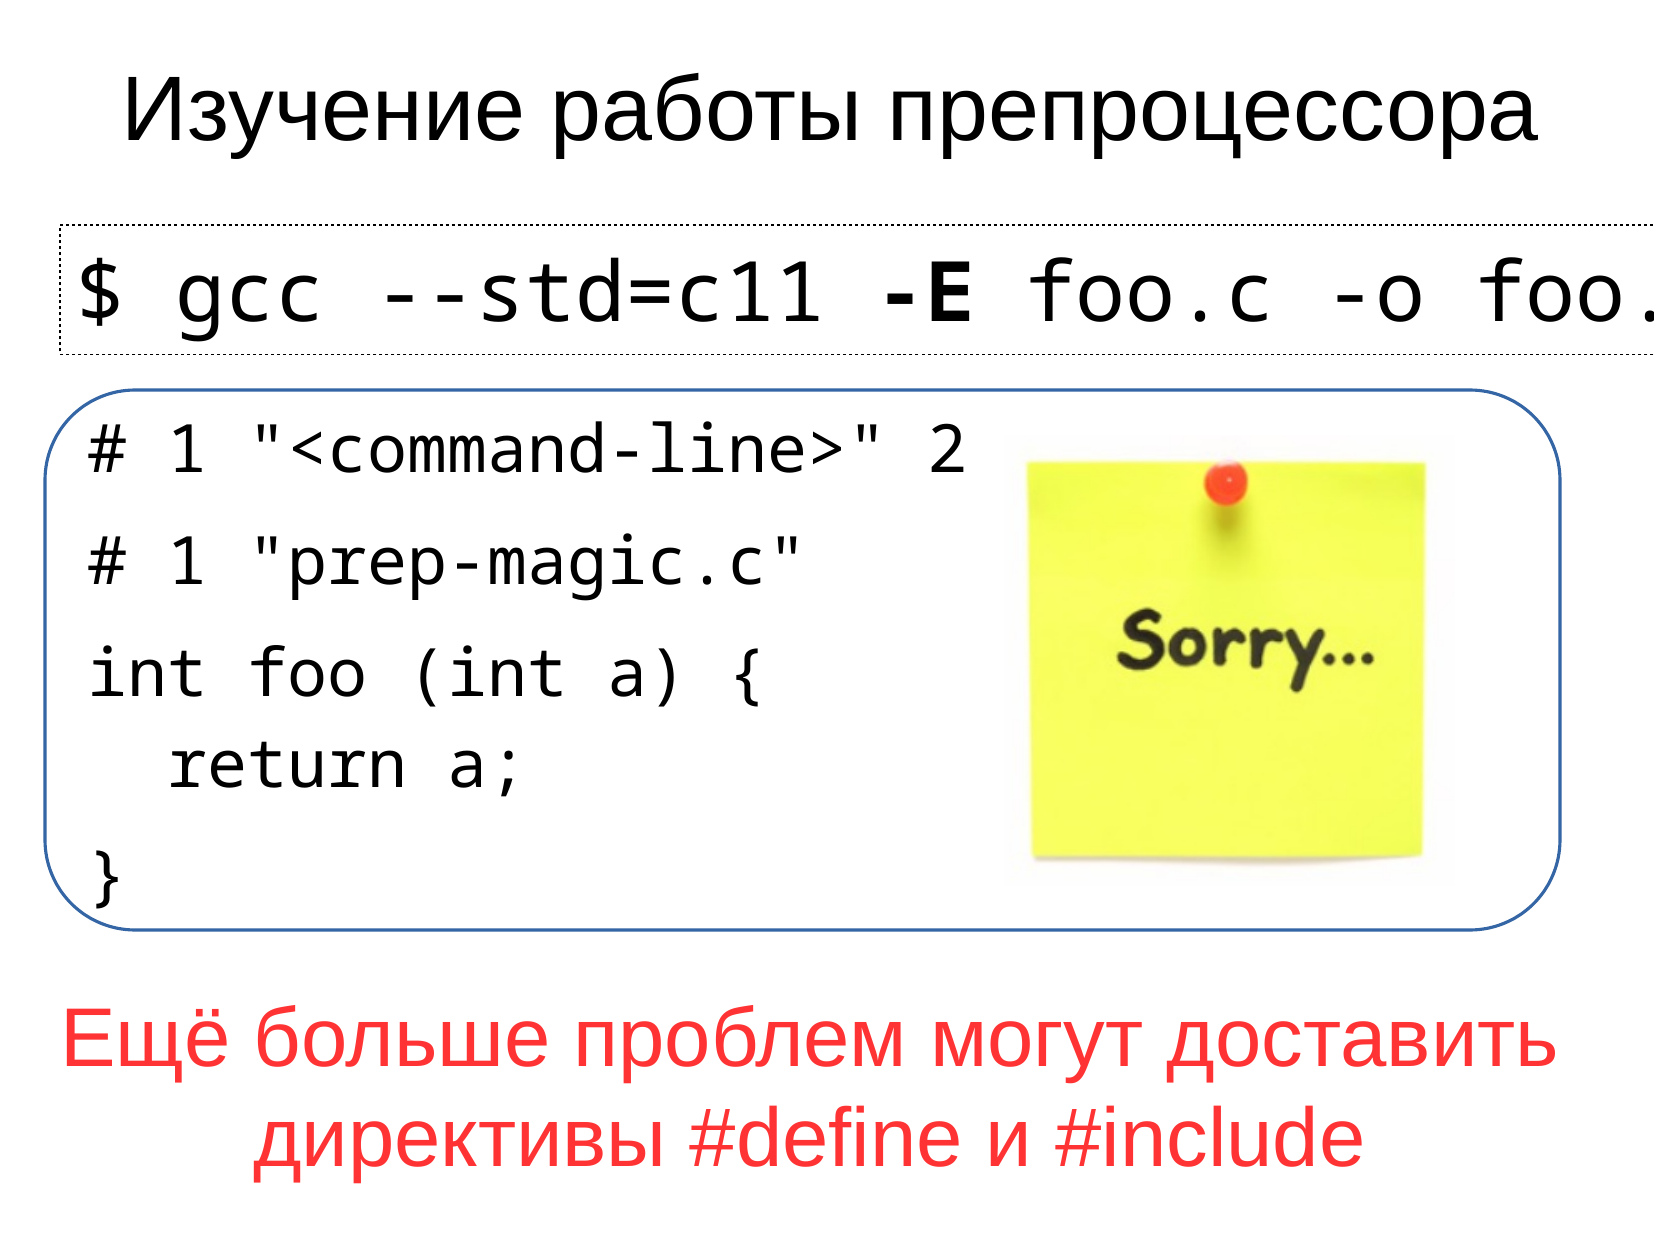

# Изучение работы препроцессора
$ gcc --std=c11 -E foo.c -o foo.i
# 1 "<command-line>" 2
# 1 "prep-magic.c"
int foo (int a) {
 return a;
}
Ещё больше проблем могут доставить директивы #define и #include